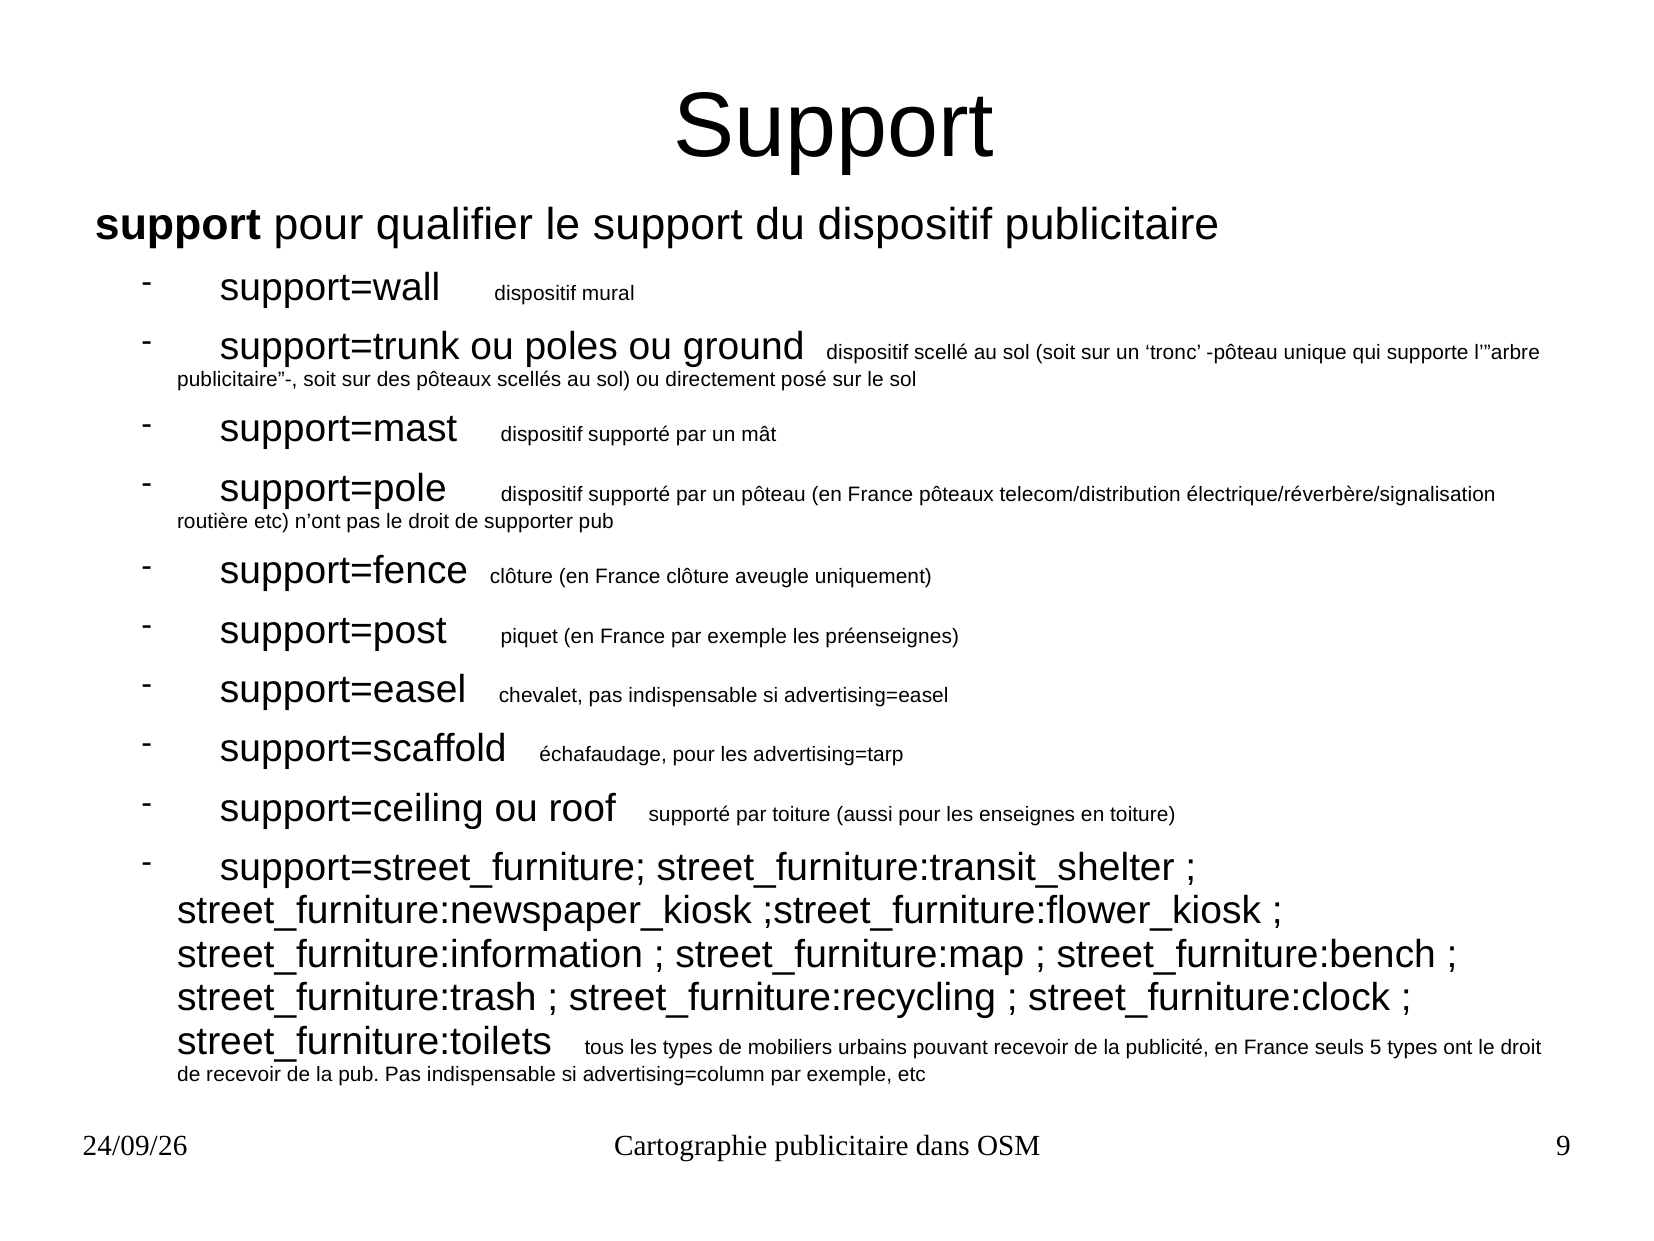

# Support
support pour qualifier le support du dispositif publicitaire
 support=wall dispositif mural
 support=trunk ou poles ou ground dispositif scellé au sol (soit sur un ‘tronc’ -pôteau unique qui supporte l’”arbre publicitaire”-, soit sur des pôteaux scellés au sol) ou directement posé sur le sol
 support=mast dispositif supporté par un mât
 support=pole dispositif supporté par un pôteau (en France pôteaux telecom/distribution électrique/réverbère/signalisation routière etc) n’ont pas le droit de supporter pub
 support=fence clôture (en France clôture aveugle uniquement)
 support=post piquet (en France par exemple les préenseignes)
 support=easel chevalet, pas indispensable si advertising=easel
 support=scaffold échafaudage, pour les advertising=tarp
 support=ceiling ou roof supporté par toiture (aussi pour les enseignes en toiture)
 support=street_furniture; street_furniture:transit_shelter ; street_furniture:newspaper_kiosk ;street_furniture:flower_kiosk ; street_furniture:information ; street_furniture:map ; street_furniture:bench ; street_furniture:trash ; street_furniture:recycling ; street_furniture:clock ; street_furniture:toilets tous les types de mobiliers urbains pouvant recevoir de la publicité, en France seuls 5 types ont le droit de recevoir de la pub. Pas indispensable si advertising=column par exemple, etc
Cartographie publicitaire dans OSM
9